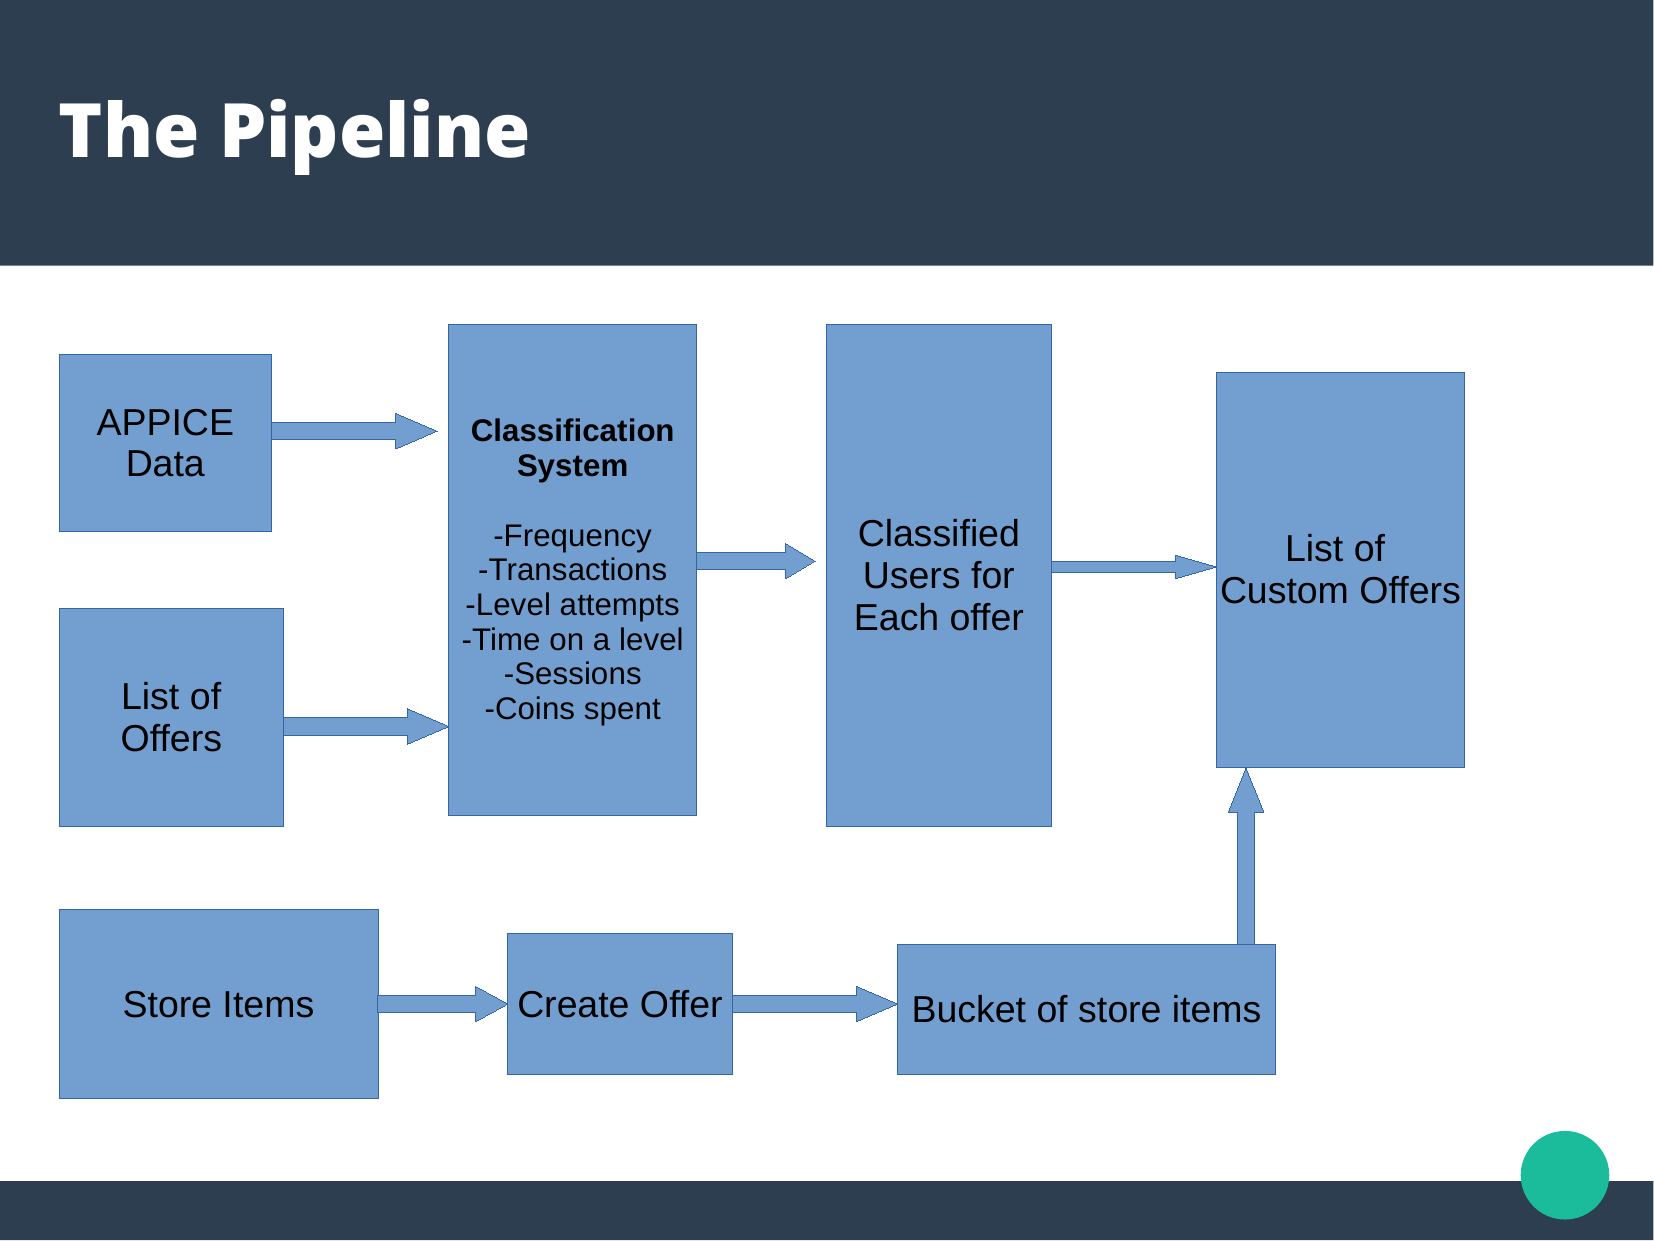

# The Pipeline
Classification
System
-Frequency
-Transactions
-Level attempts
-Time on a level
-Sessions
-Coins spent
Classified
Users for
Each offer
APPICE
Data
List of
Custom Offers
List of
Offers
Store Items
Create Offer
Bucket of store items